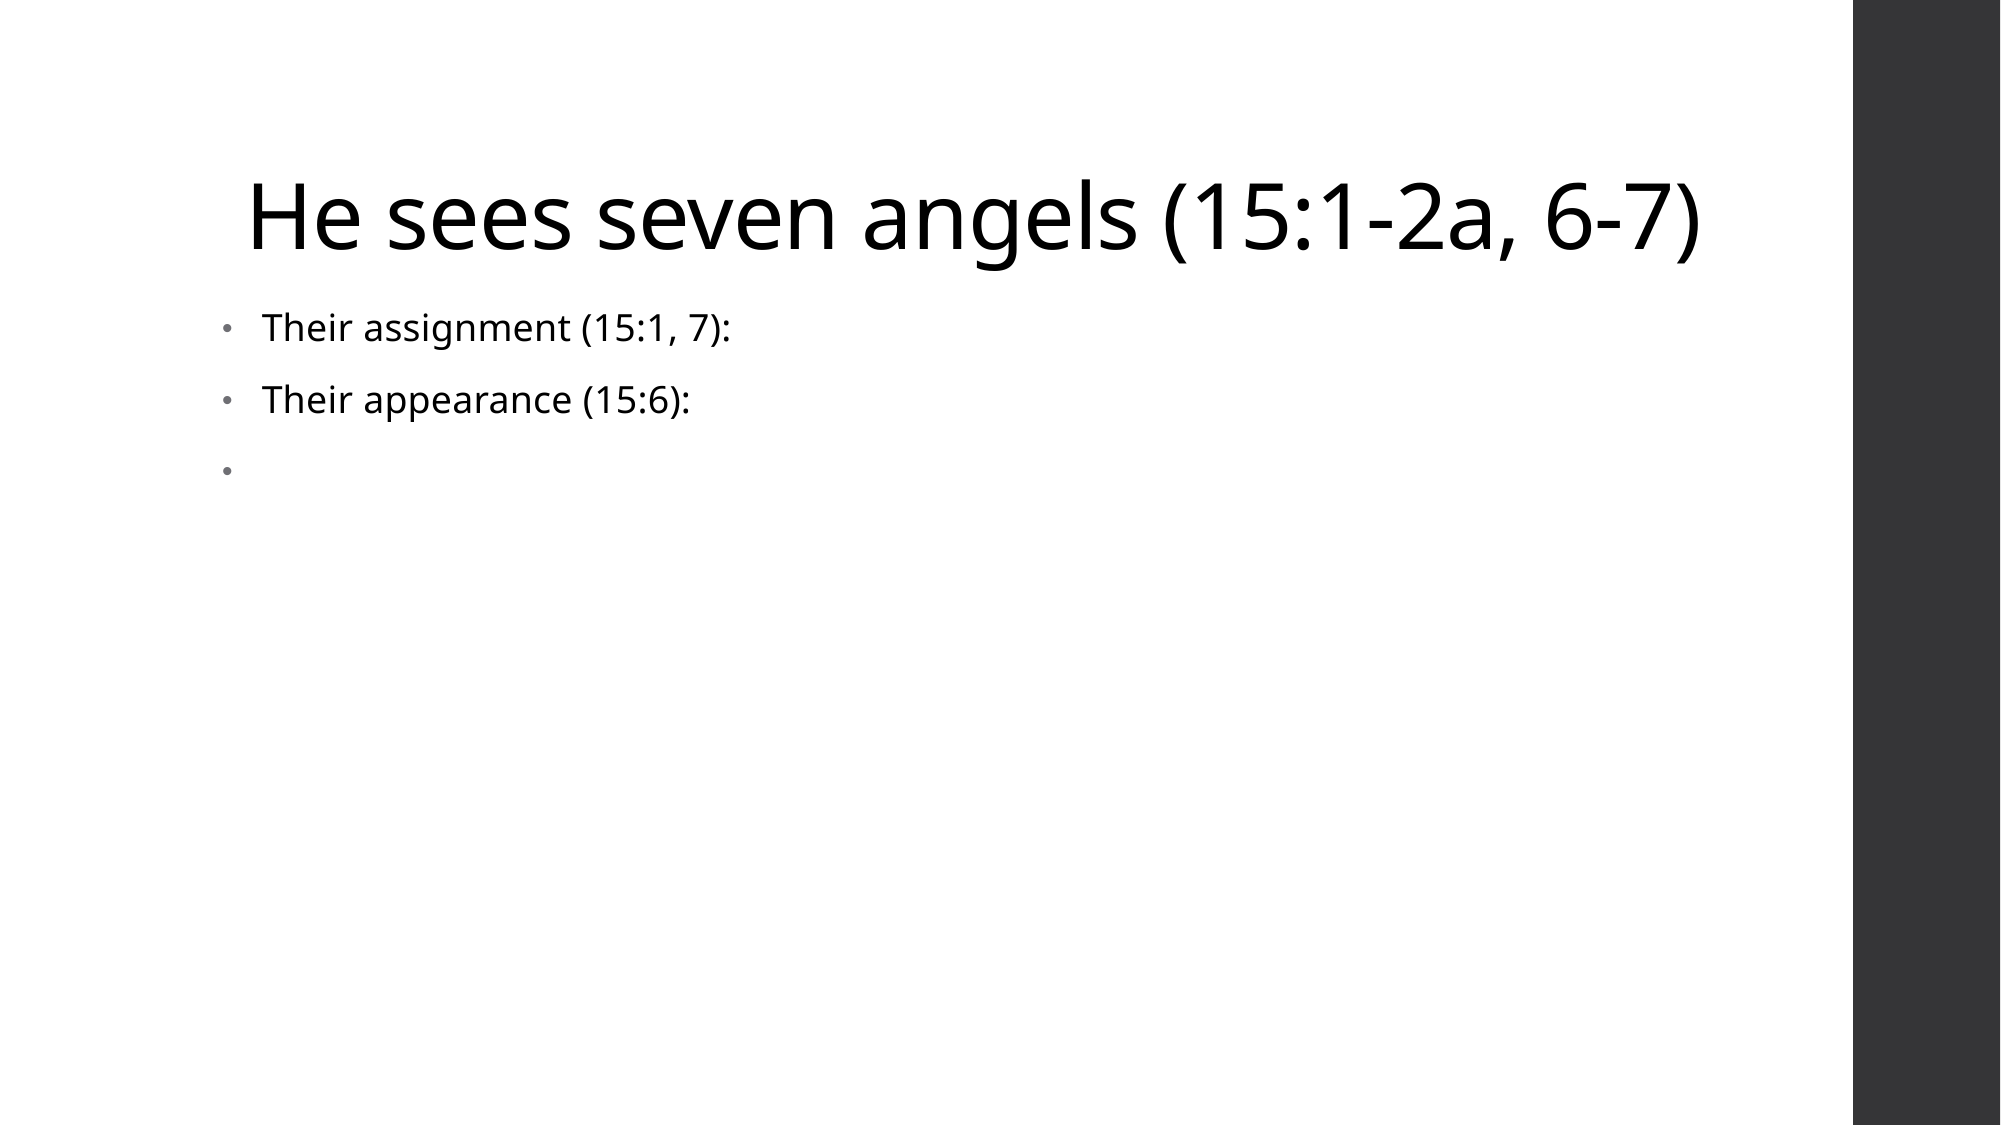

# He sees seven angels (15:1-2a, 6-7)
 Their assignment (15:1, 7):
 Their appearance (15:6):